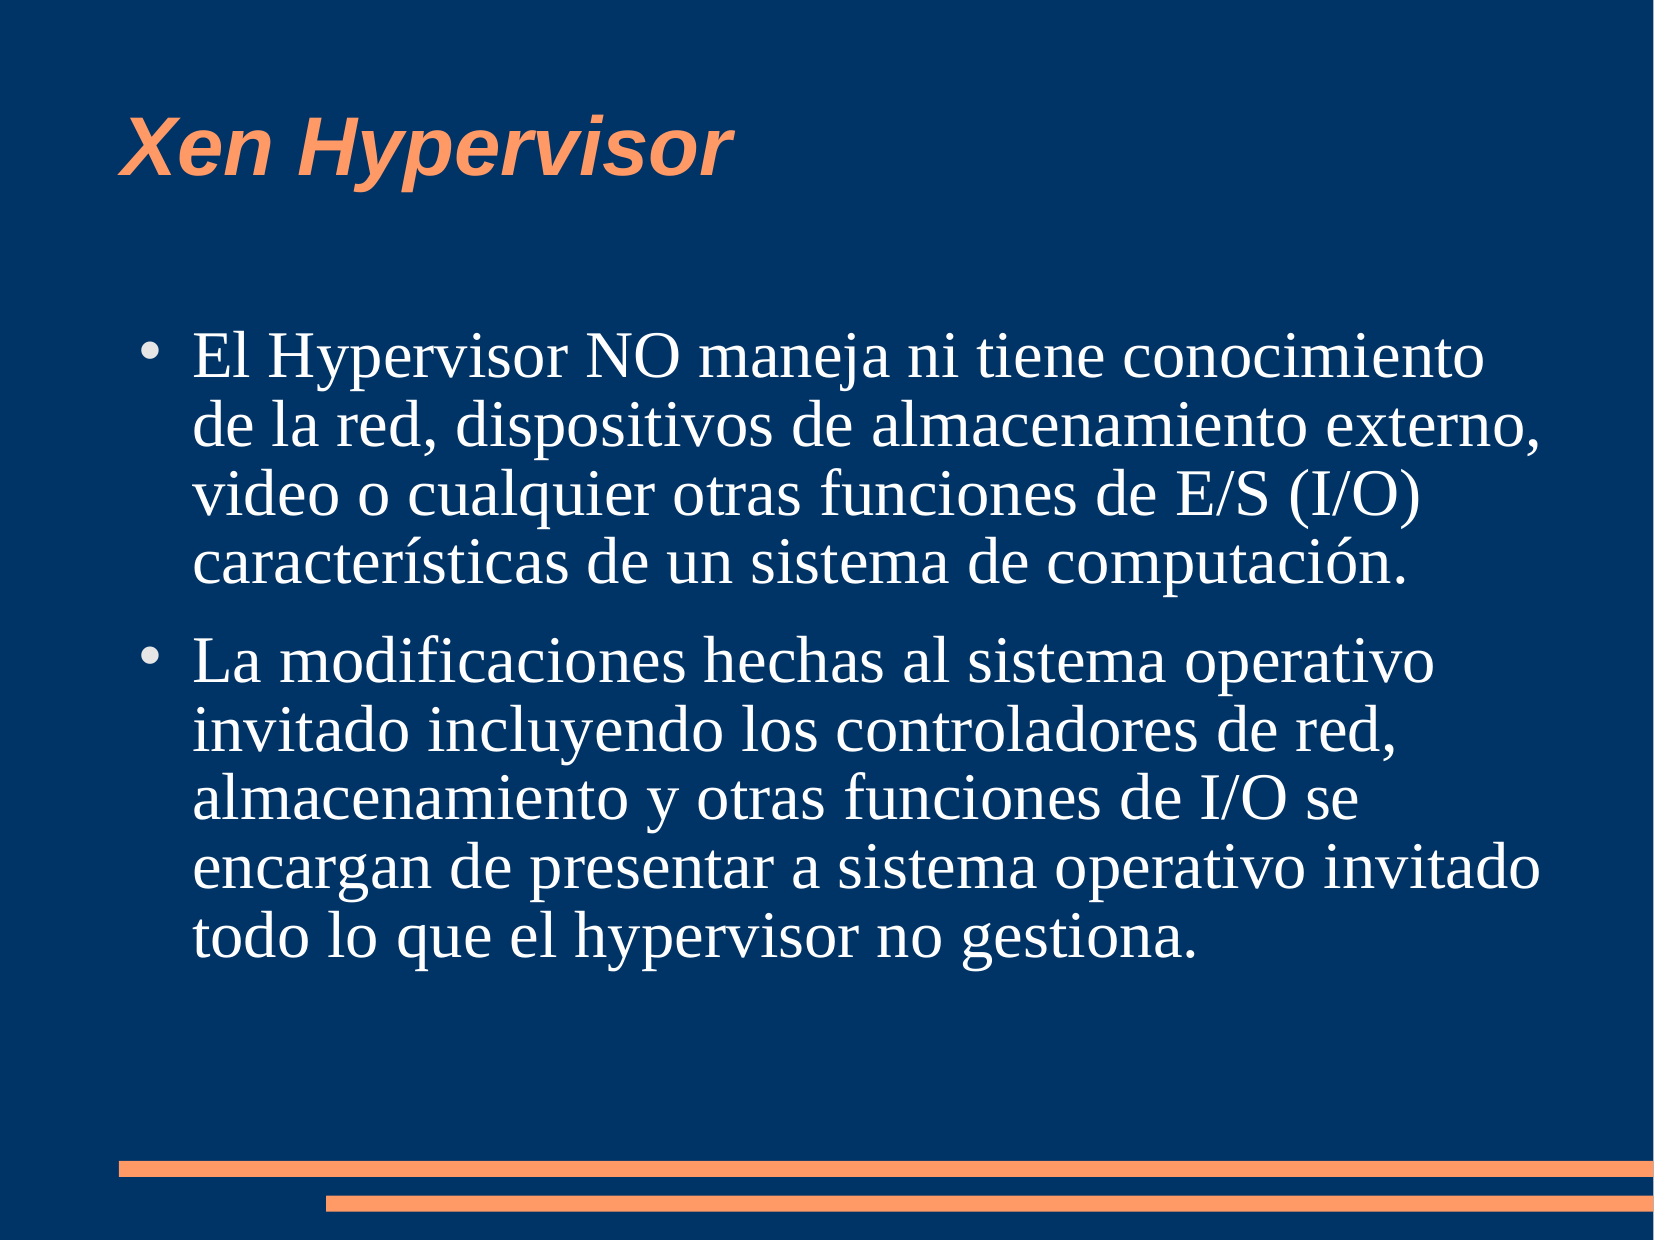

# Xen Hypervisor
El Hypervisor NO maneja ni tiene conocimiento de la red, dispositivos de almacenamiento externo, video o cualquier otras funciones de E/S (I/O) características de un sistema de computación.
La modificaciones hechas al sistema operativo invitado incluyendo los controladores de red, almacenamiento y otras funciones de I/O se encargan de presentar a sistema operativo invitado todo lo que el hypervisor no gestiona.